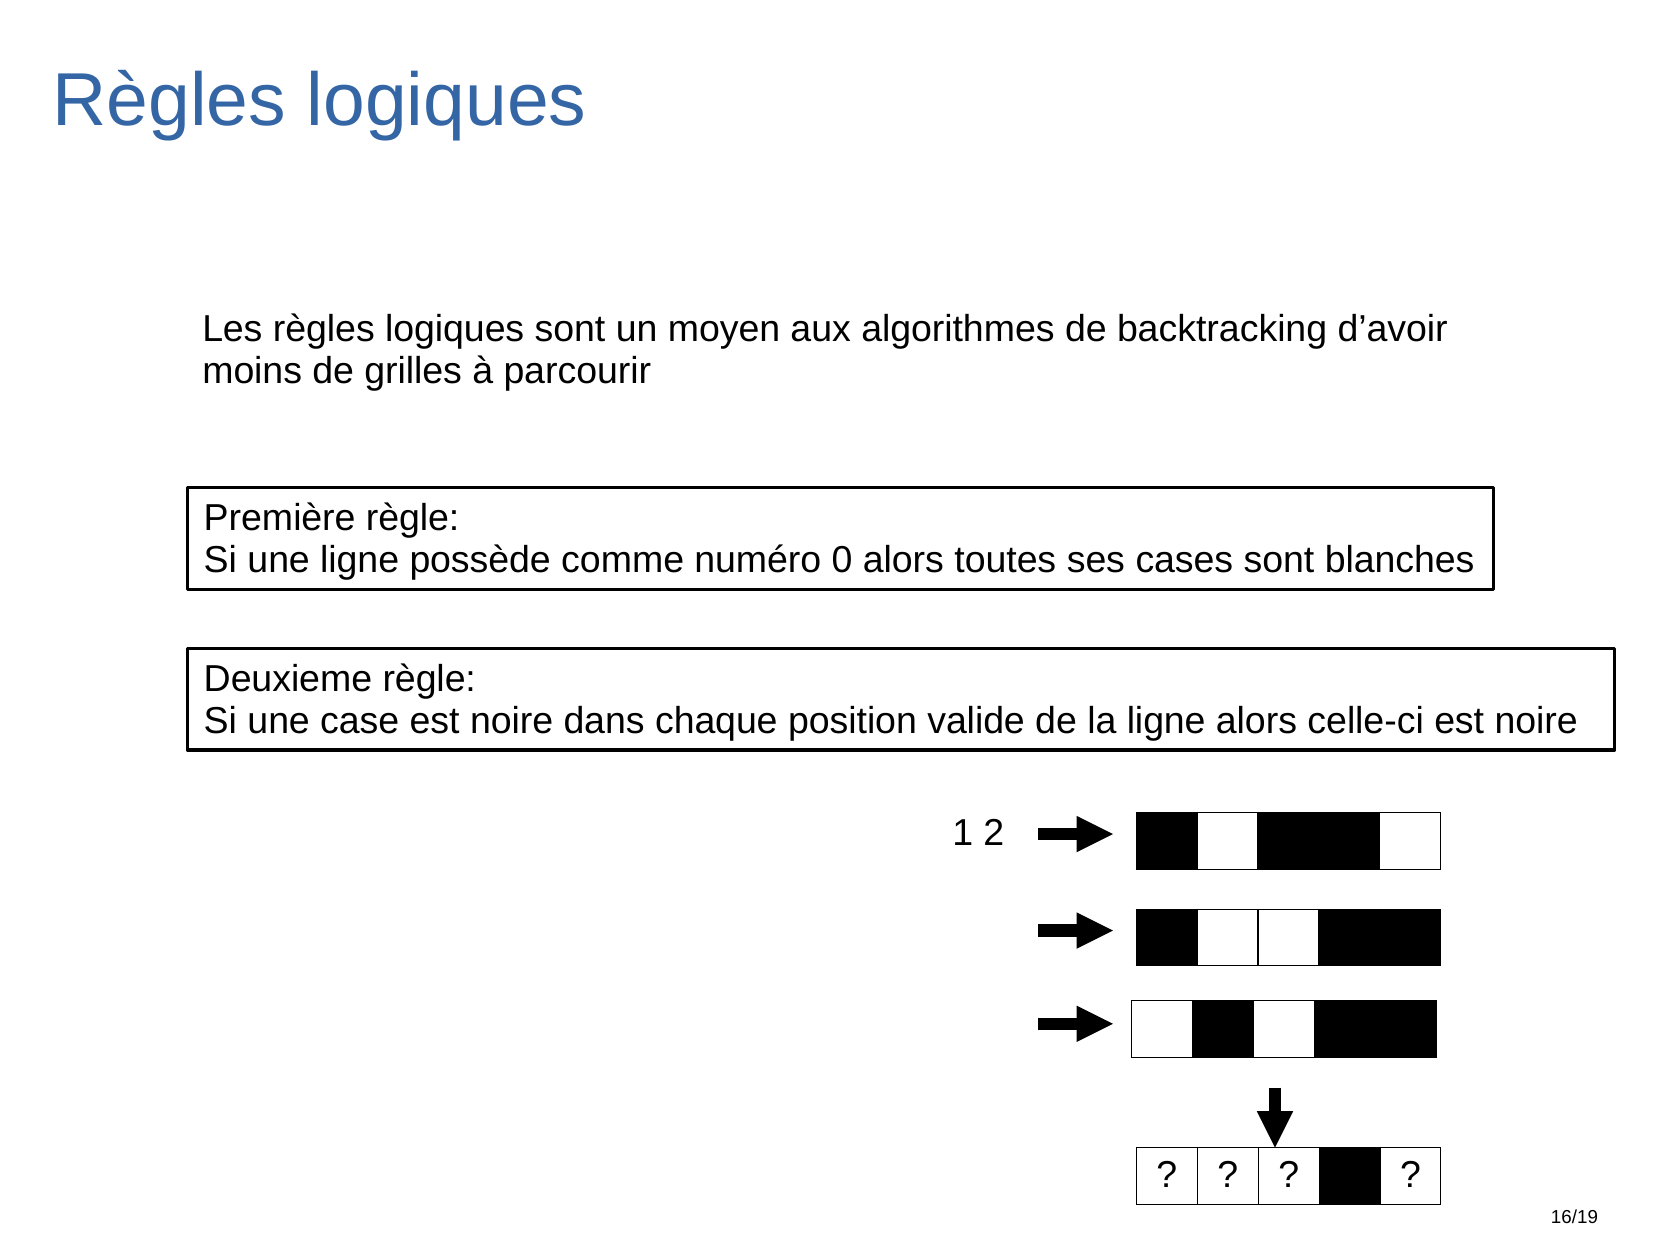

Règles logiques
Les règles logiques sont un moyen aux algorithmes de backtracking d’avoir moins de grilles à parcourir
Première règle:
Si une ligne possède comme numéro 0 alors toutes ses cases sont blanches
Deuxieme règle:
Si une case est noire dans chaque position valide de la ligne alors celle-ci est noire
1 2
| | | | | |
| --- | --- | --- | --- | --- |
| | | | | |
| --- | --- | --- | --- | --- |
| | | | | |
| --- | --- | --- | --- | --- |
| ? | ? | ? | | ? |
| --- | --- | --- | --- | --- |
16/19